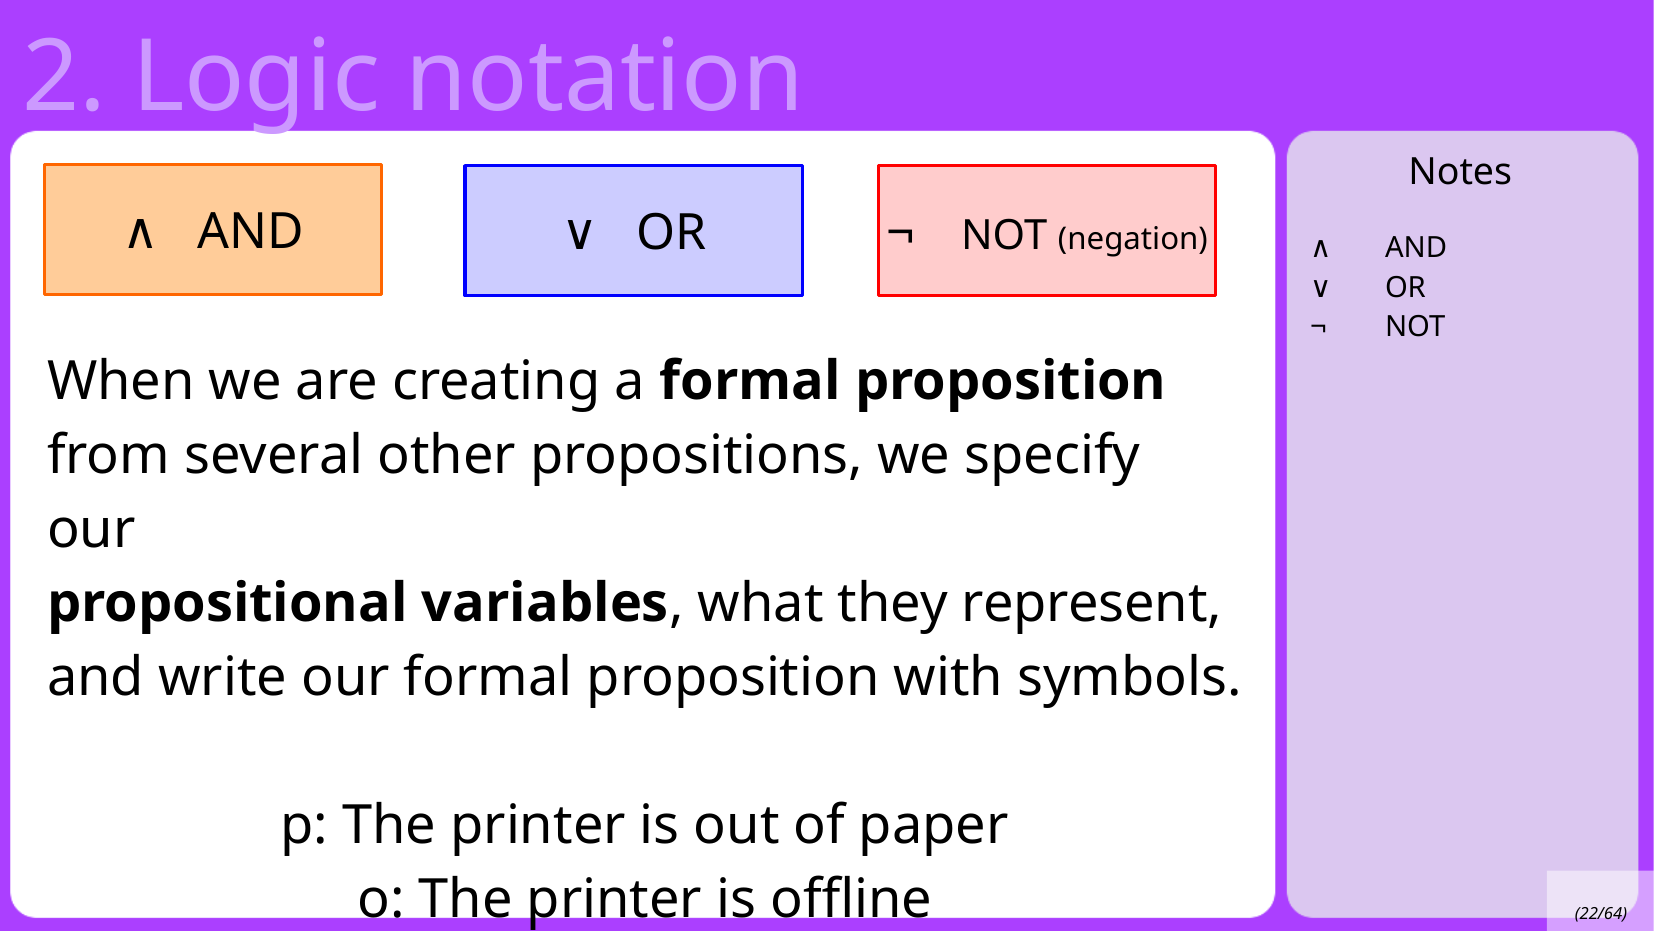

# 2. Logic notation
Notes
∧	AND
∨	OR
¬	NOT (negation)
∧	AND
∨	OR
¬	NOT
When we are creating a formal proposition from several other propositions, we specify our
propositional variables, what they represent,
and write our formal proposition with symbols.
p: The printer is out of paper
o: The printer is offline
p∧o: the printer is out of paper AND the printer is offline.